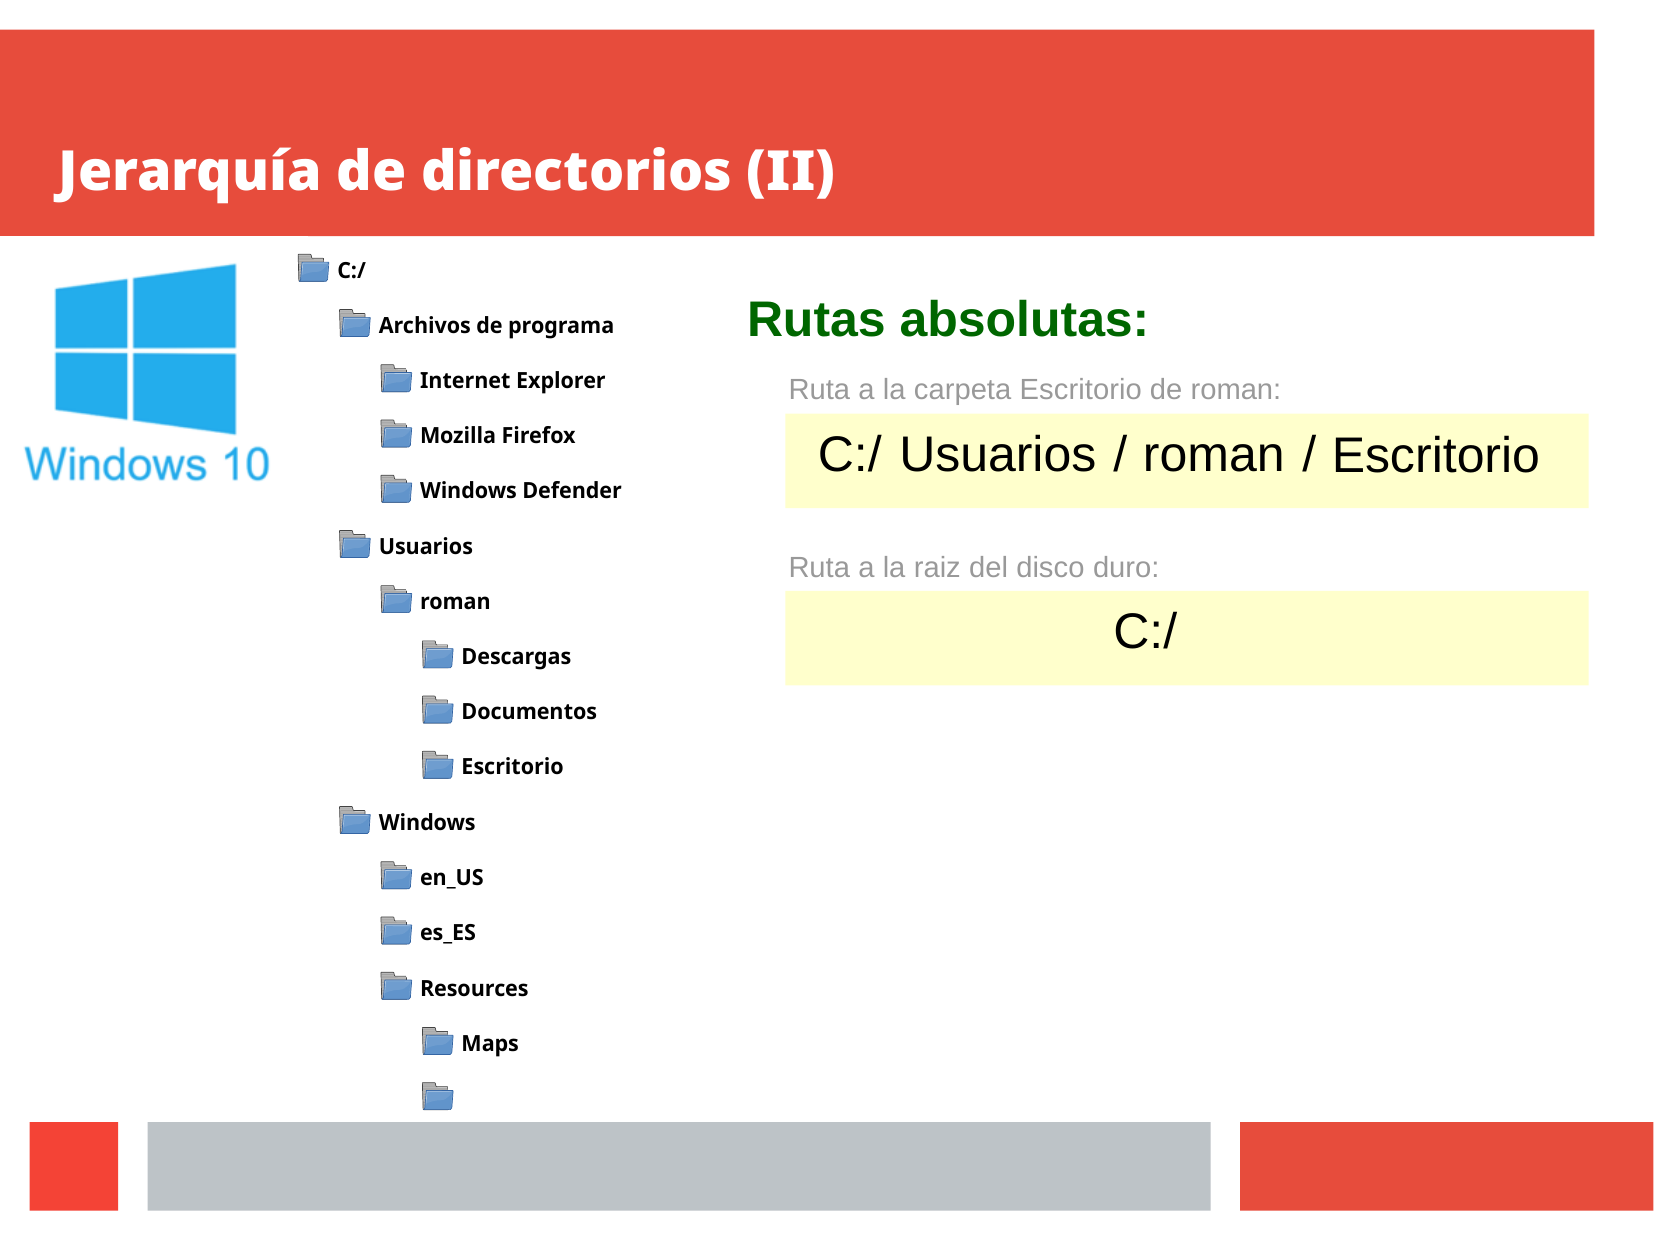

# Jerarquía de directorios (II)
Rutas absolutas:
Ruta a la carpeta Escritorio de roman:
C:/
Usuarios
/
roman
/
Escritorio
Ruta a la raiz del disco duro:
C:/